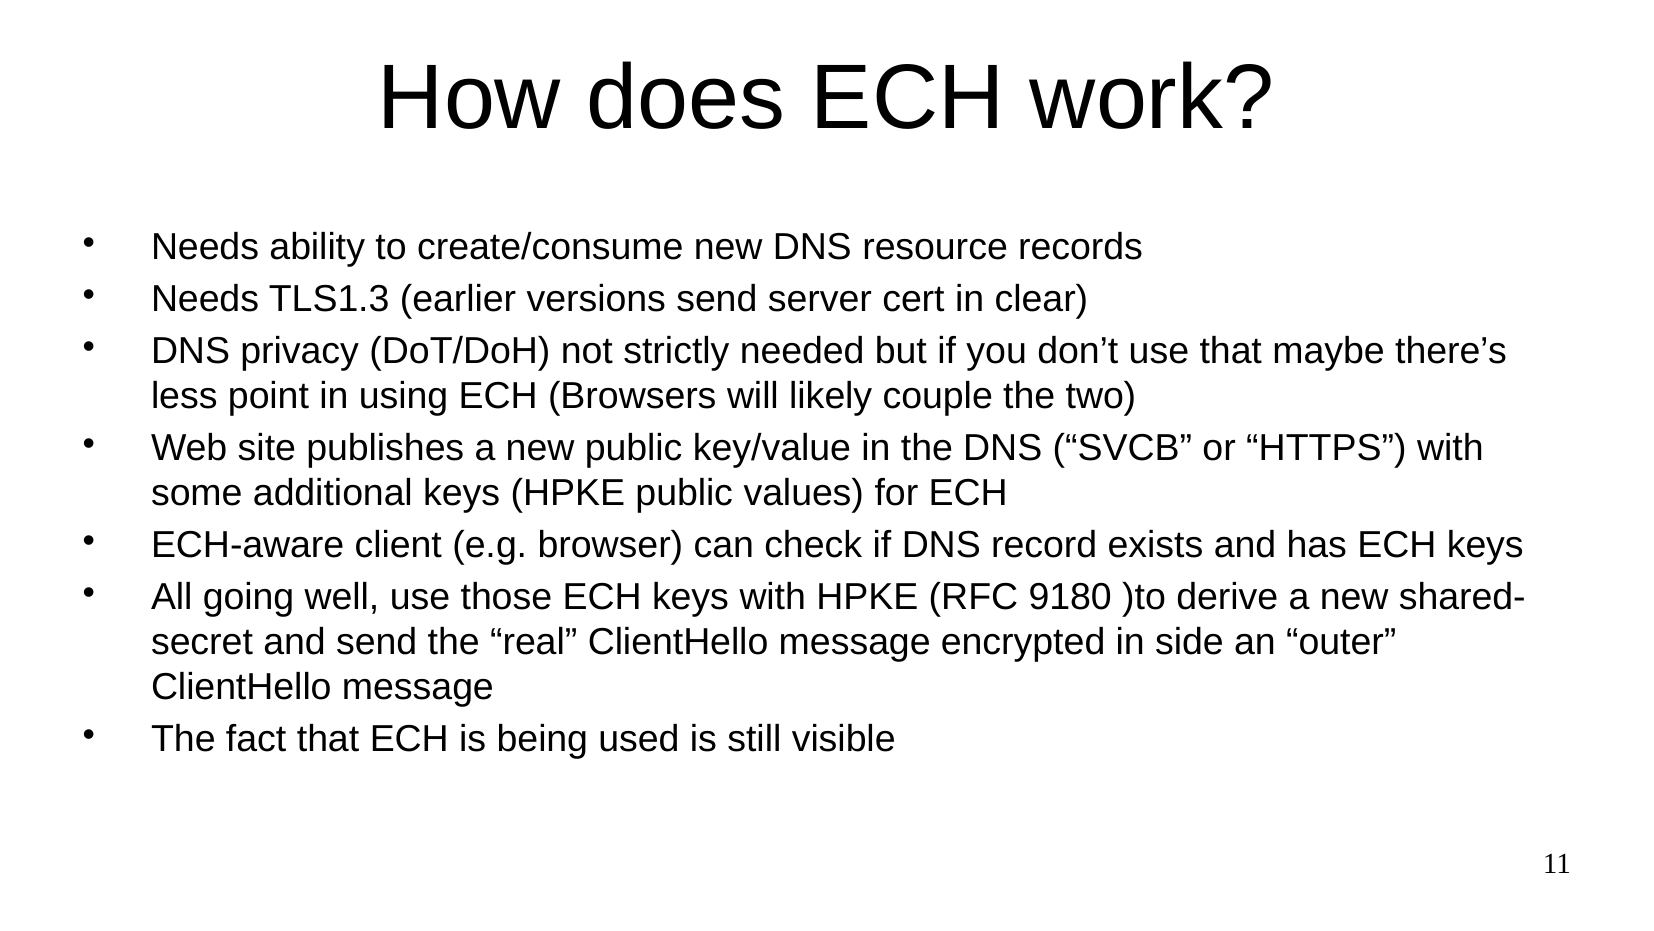

# How does ECH work?
Needs ability to create/consume new DNS resource records
Needs TLS1.3 (earlier versions send server cert in clear)
DNS privacy (DoT/DoH) not strictly needed but if you don’t use that maybe there’s less point in using ECH (Browsers will likely couple the two)
Web site publishes a new public key/value in the DNS (“SVCB” or “HTTPS”) with some additional keys (HPKE public values) for ECH
ECH-aware client (e.g. browser) can check if DNS record exists and has ECH keys
All going well, use those ECH keys with HPKE (RFC 9180 )to derive a new shared-secret and send the “real” ClientHello message encrypted in side an “outer” ClientHello message
The fact that ECH is being used is still visible
11